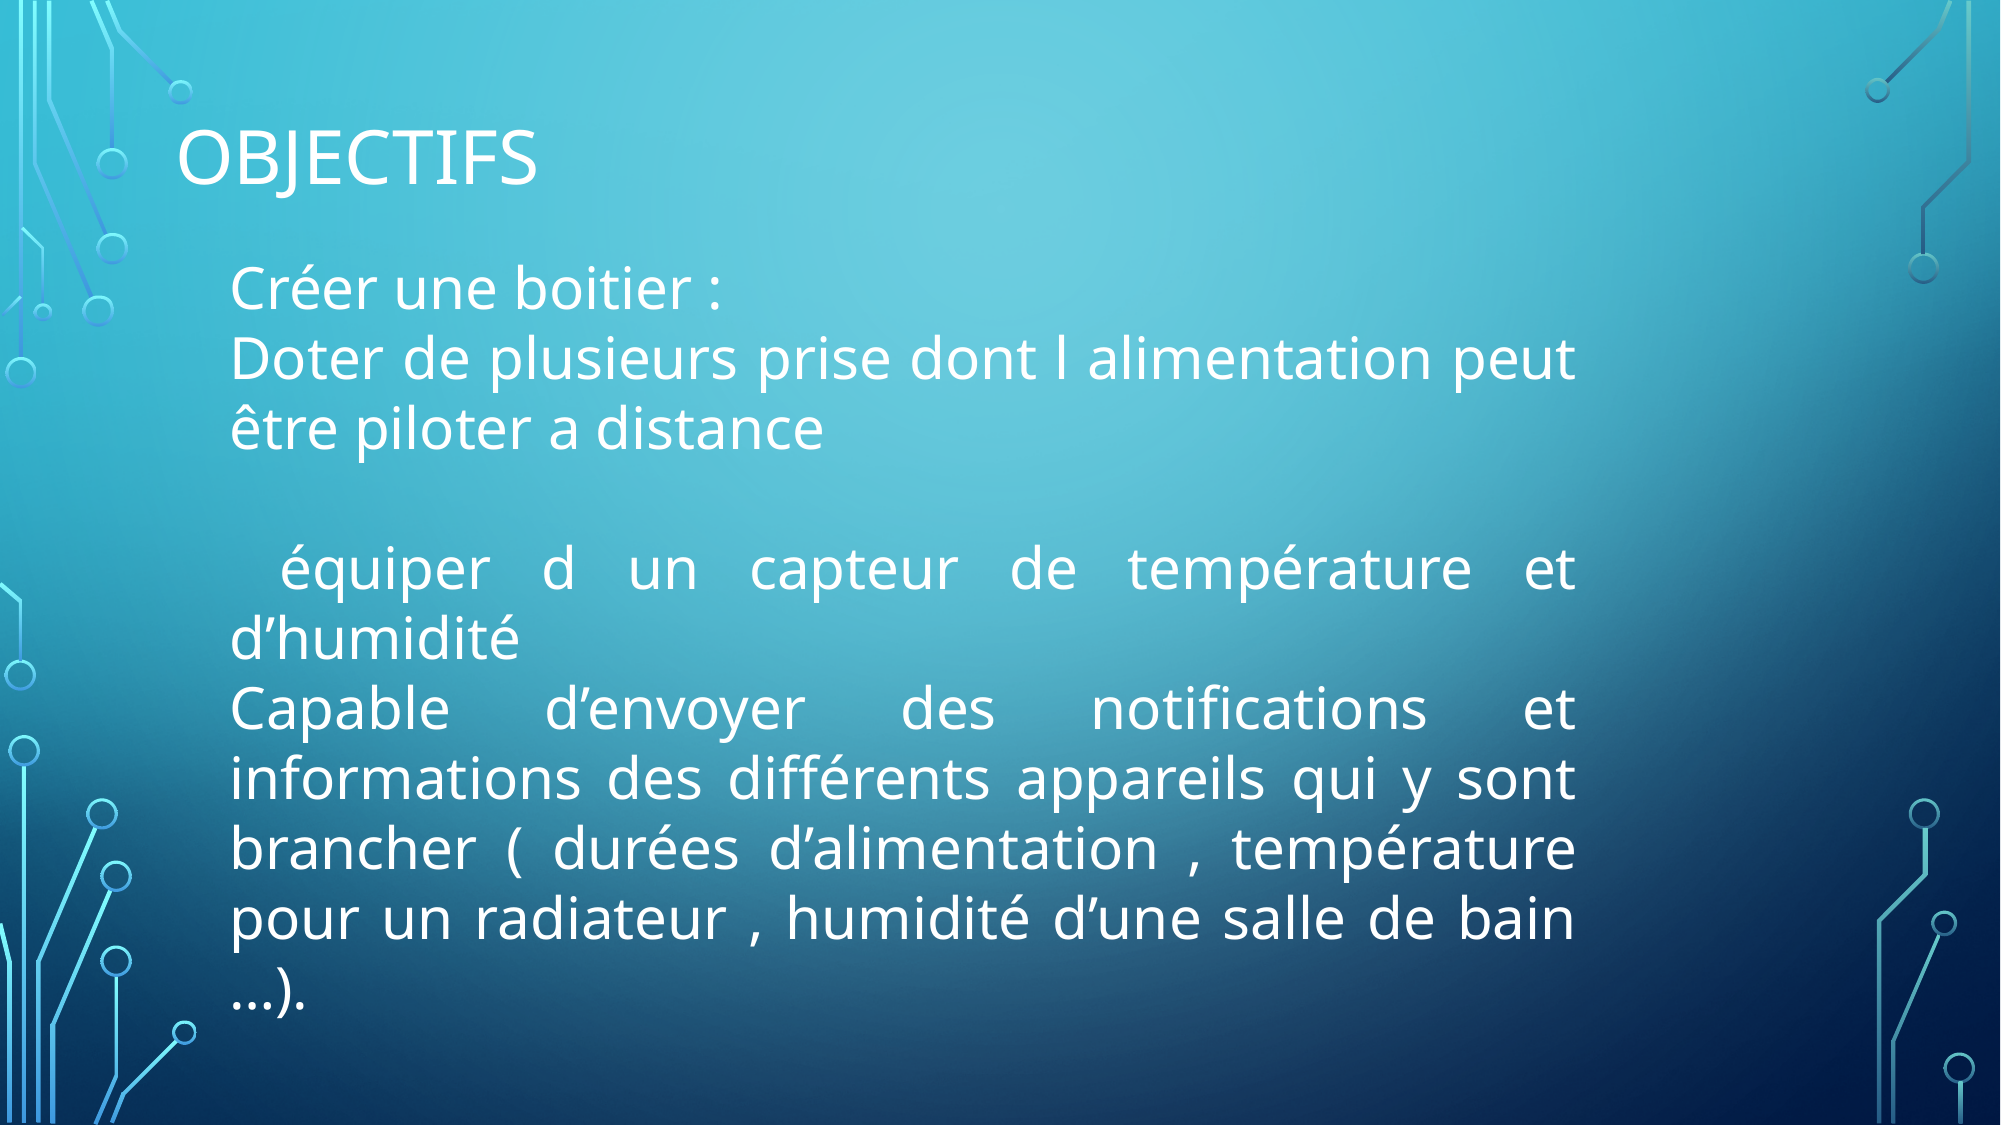

# Objectifs
Créer une boitier :
Doter de plusieurs prise dont l alimentation peut être piloter a distance
 équiper d un capteur de température et d’humidité
Capable d’envoyer des notifications et informations des différents appareils qui y sont brancher ( durées d’alimentation , température pour un radiateur , humidité d’une salle de bain …).